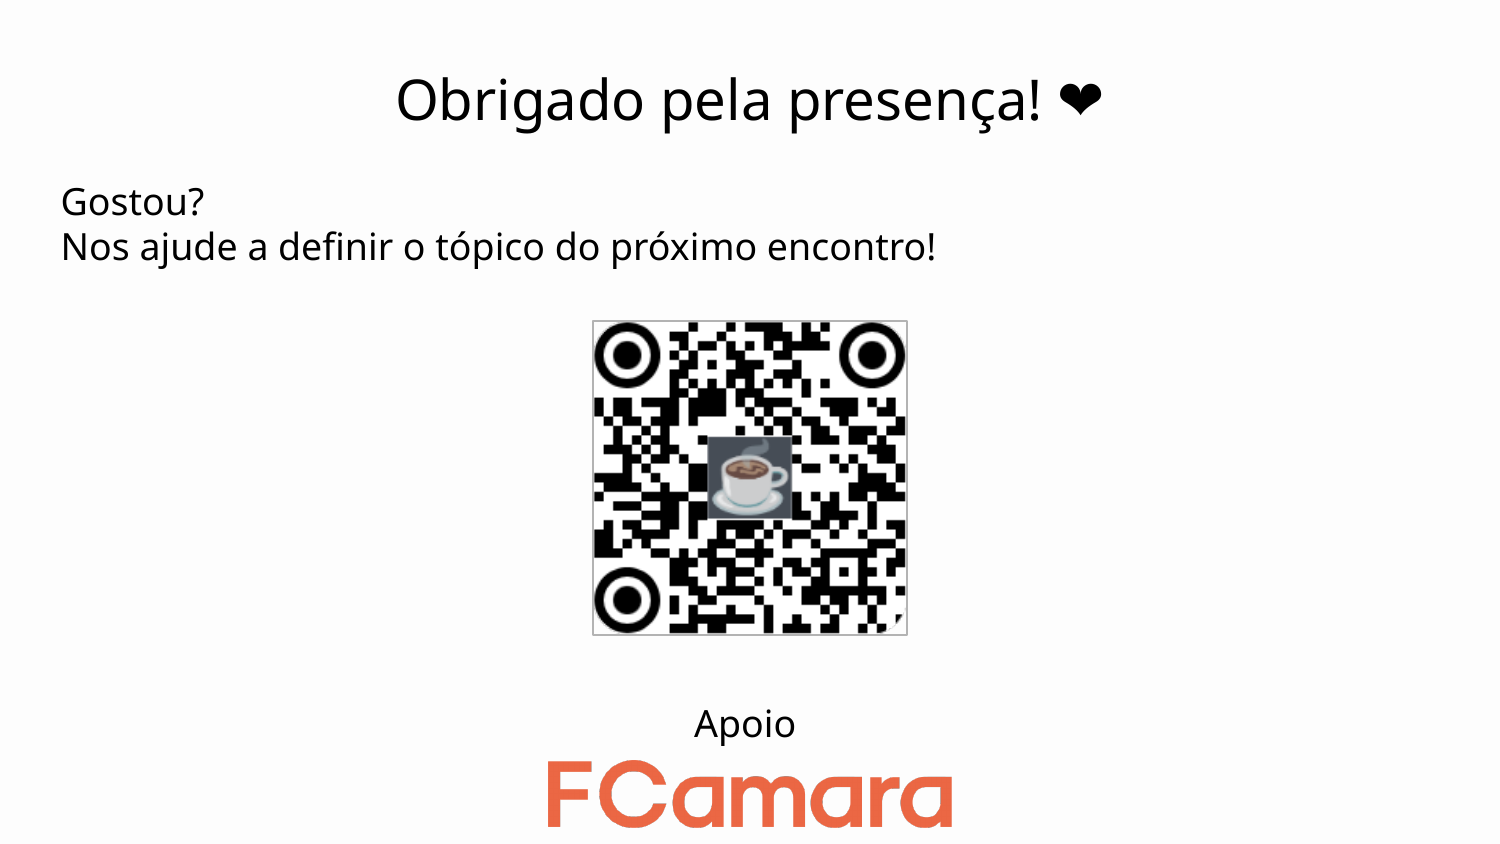

# Obrigado pela presença! ❤️
Gostou?
Nos ajude a definir o tópico do próximo encontro!
Apoio